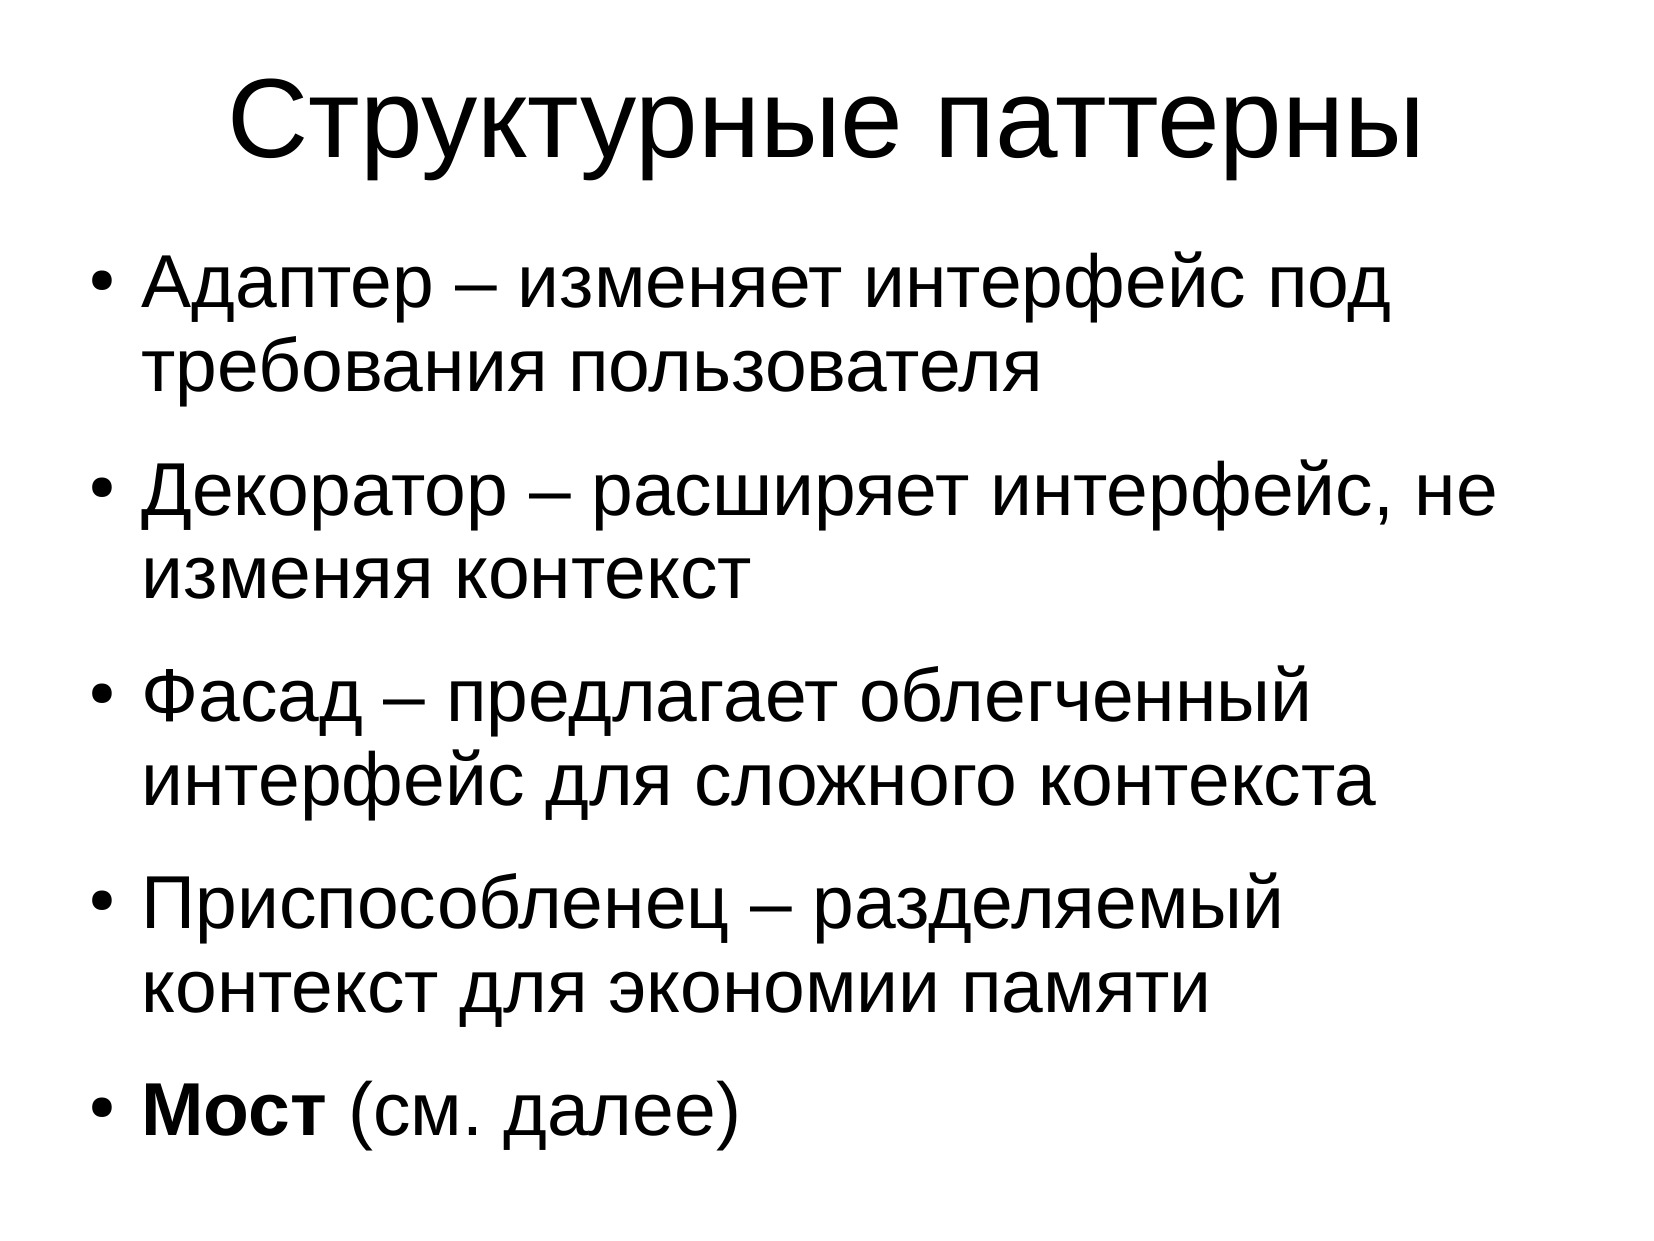

# Структурные паттерны
Адаптер – изменяет интерфейс под требования пользователя
Декоратор – расширяет интерфейс, не изменяя контекст
Фасад – предлагает облегченный интерфейс для сложного контекста
Приспособленец – разделяемый контекст для экономии памяти
Мост (см. далее)